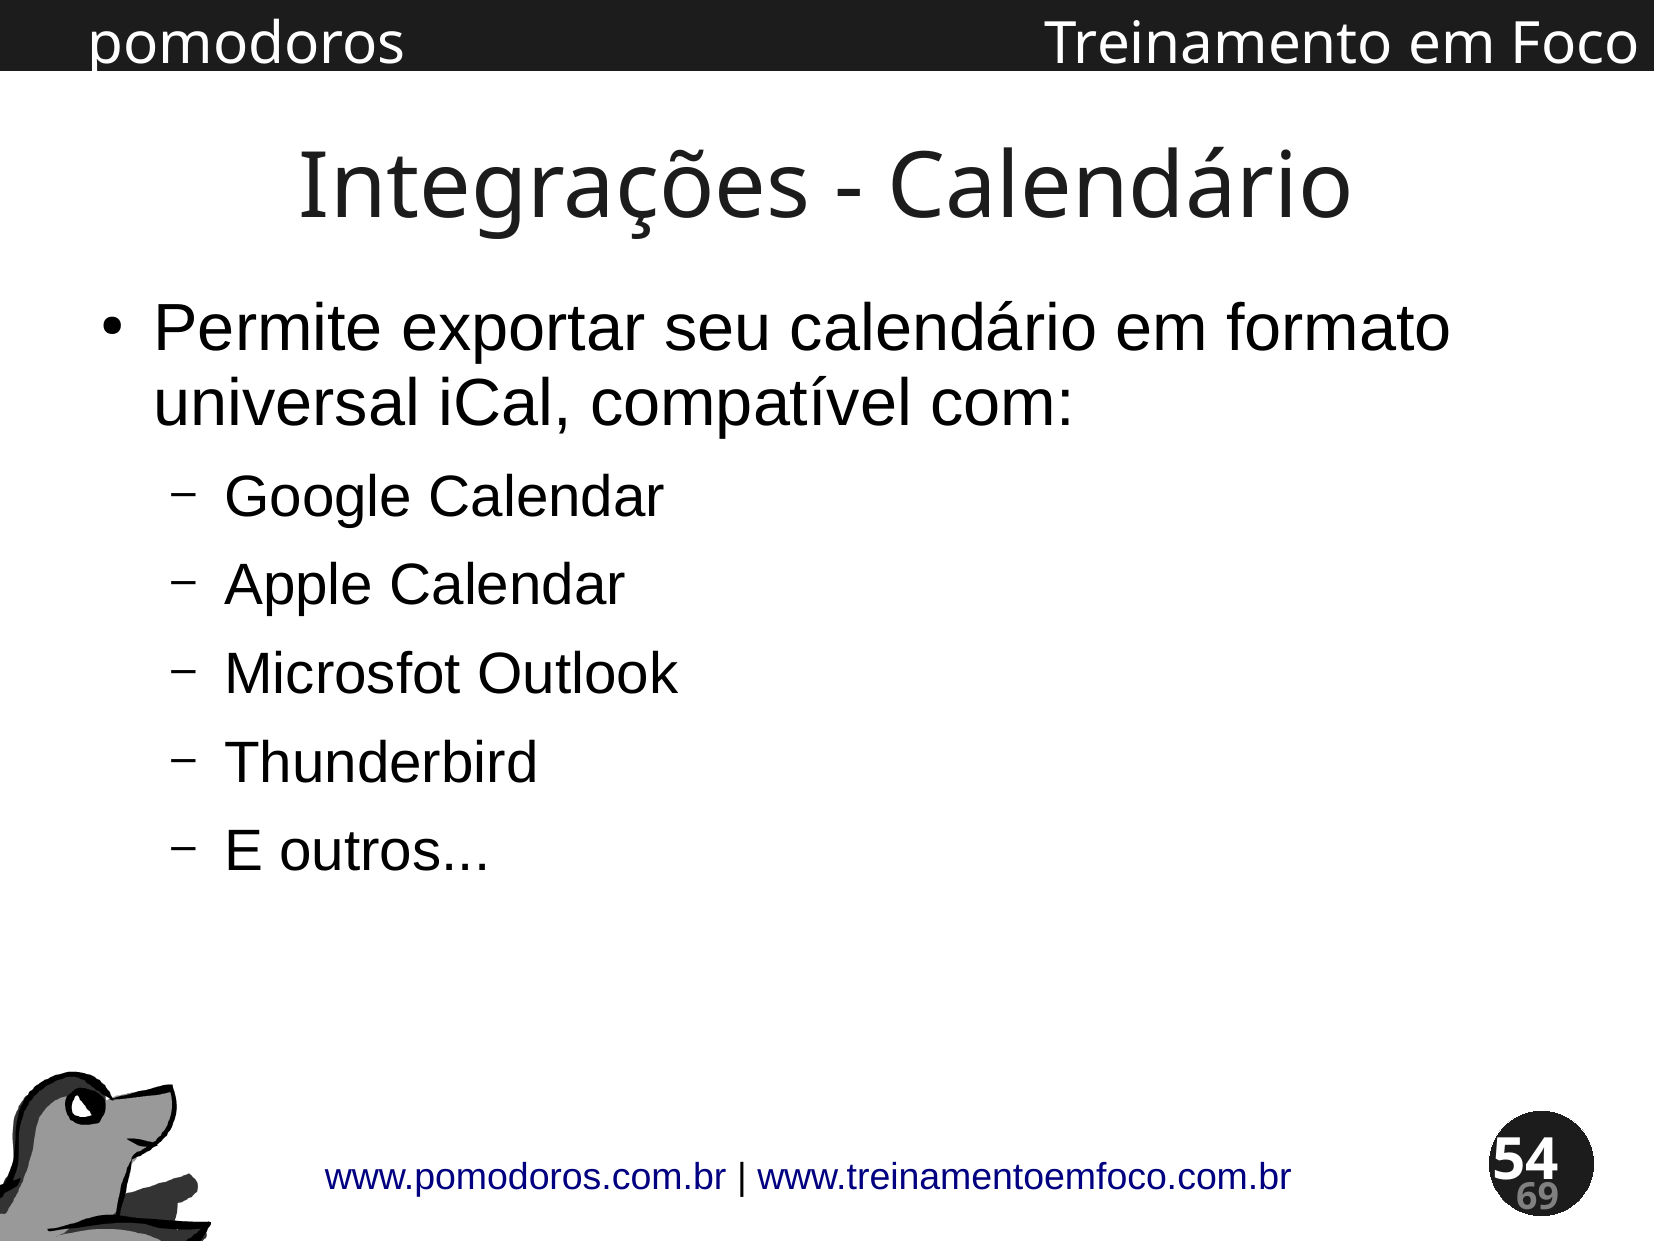

# Integrações - Calendário
Permite exportar seu calendário em formato universal iCal, compatível com:
Google Calendar
Apple Calendar
Microsfot Outlook
Thunderbird
E outros...